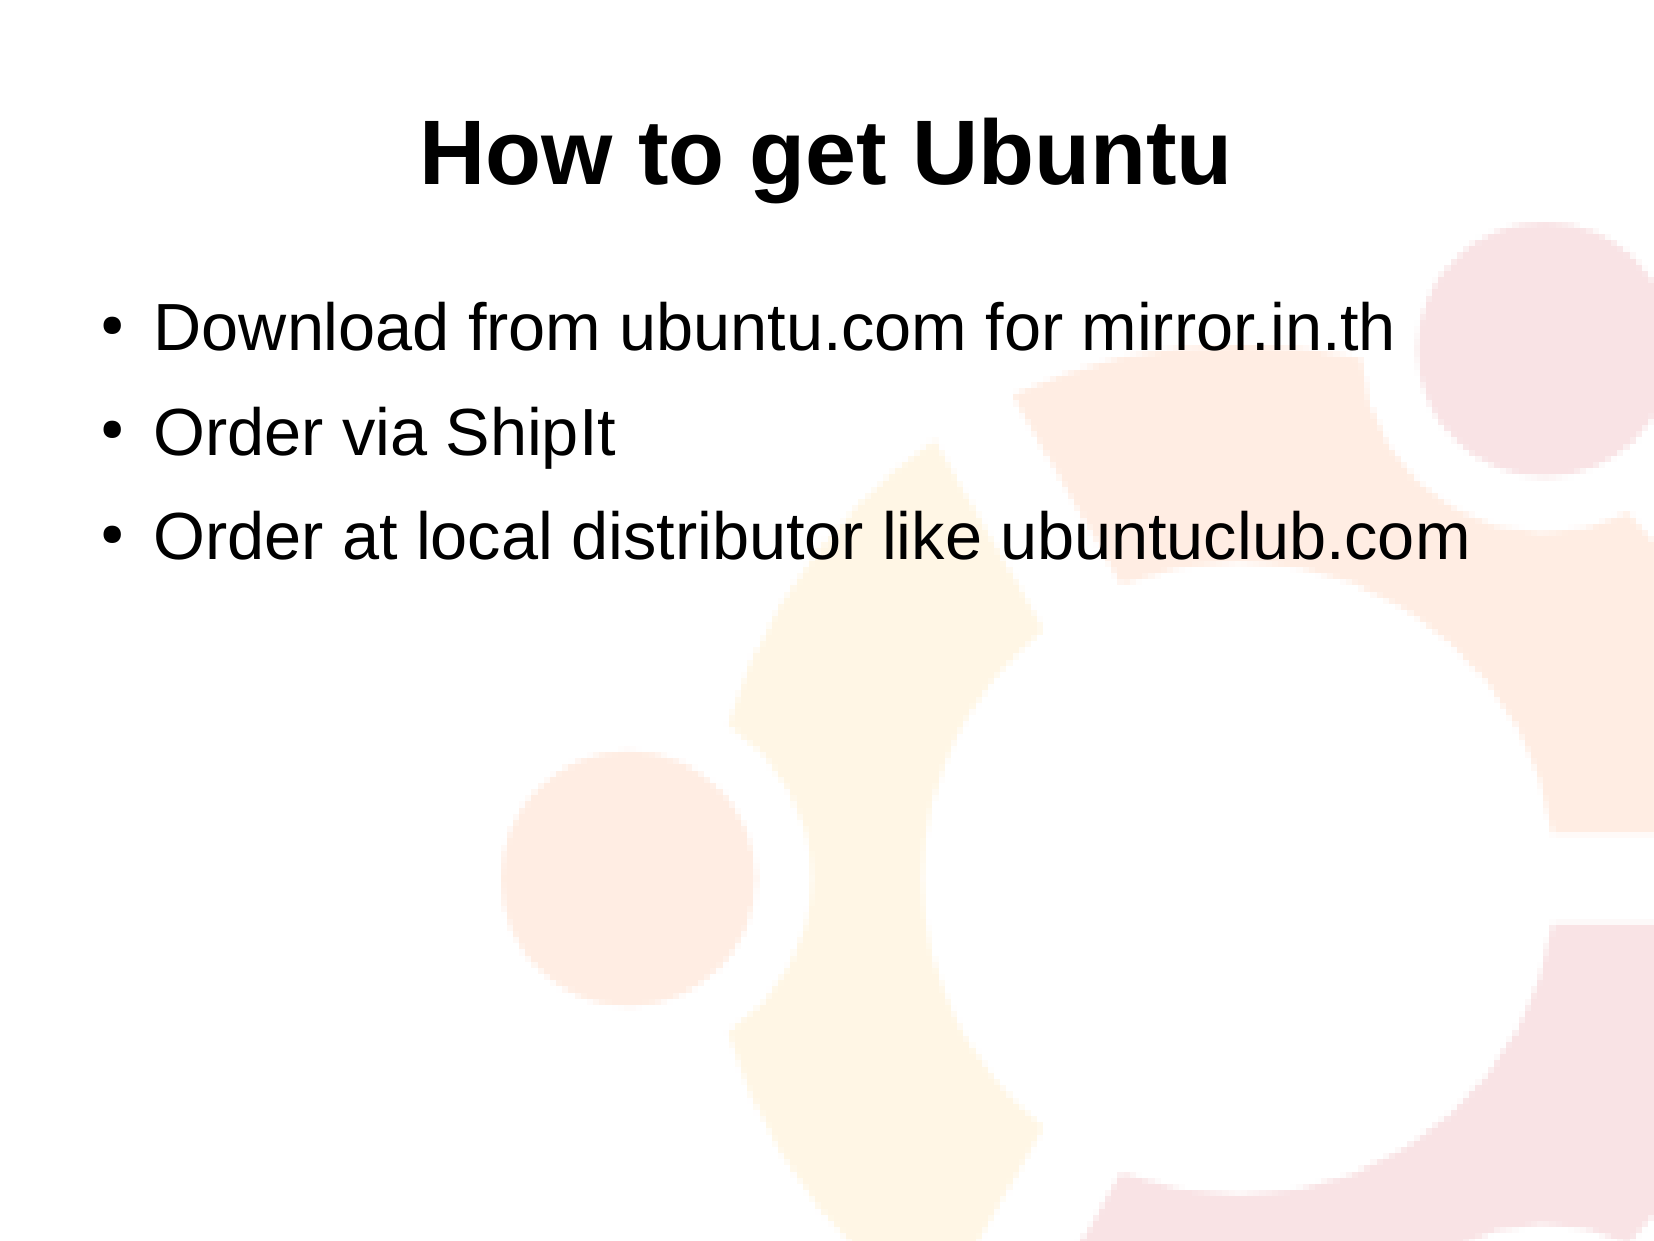

# How to get Ubuntu
Download from ubuntu.com for mirror.in.th
Order via ShipIt
Order at local distributor like ubuntuclub.com